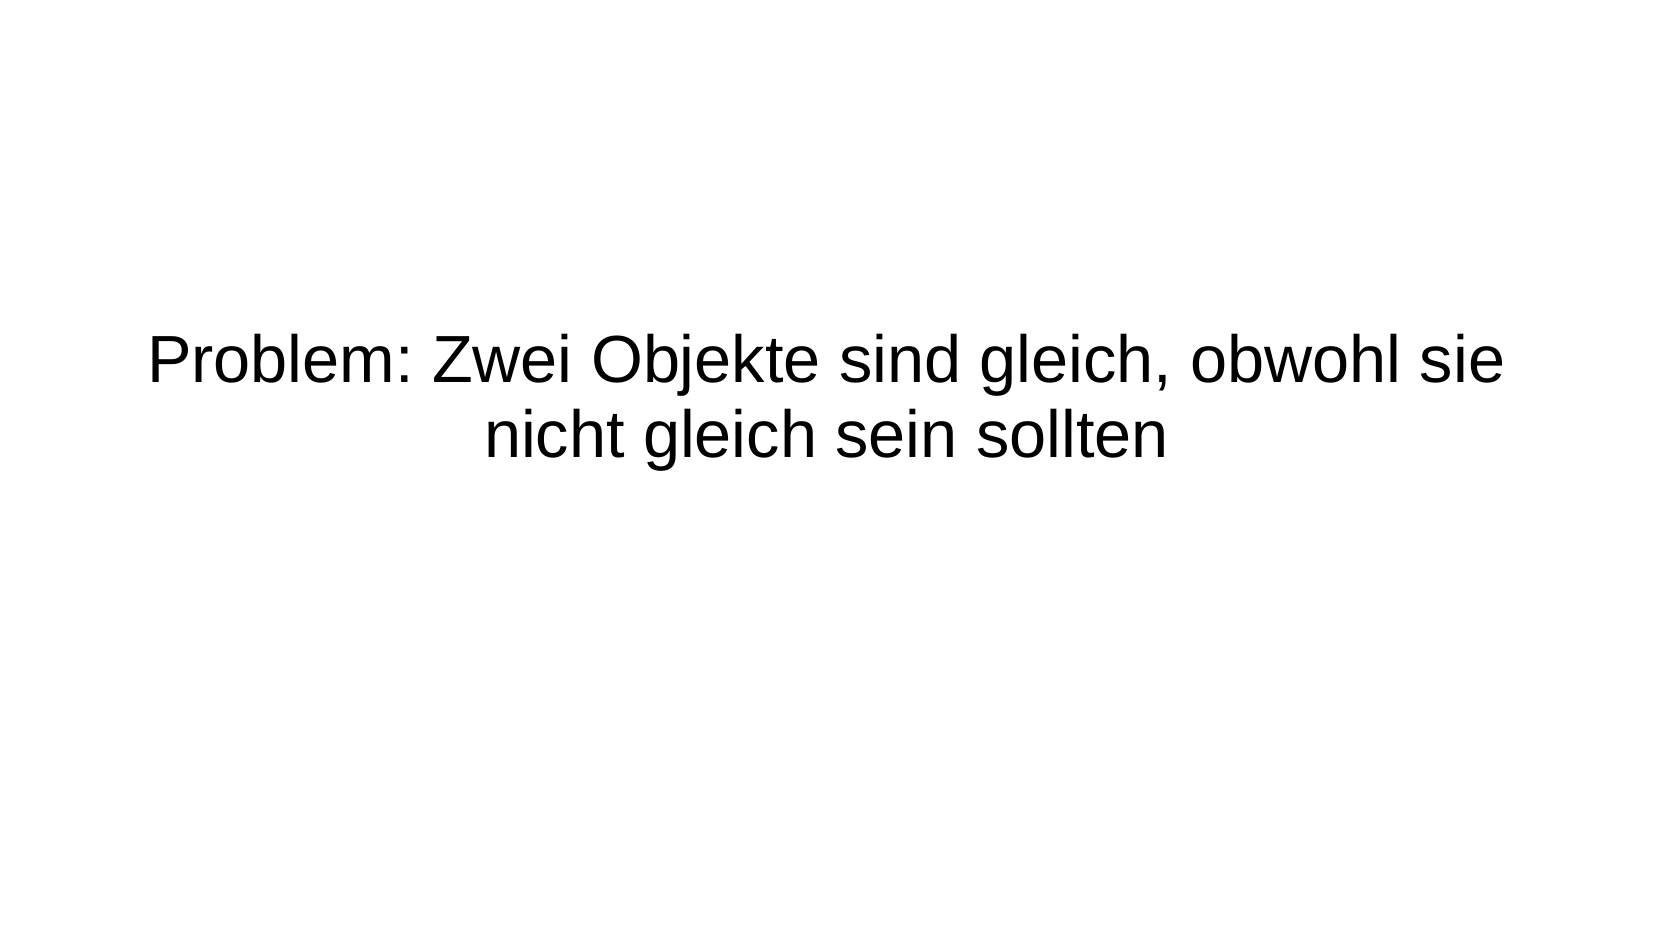

# Problem: Zwei Objekte sind gleich, obwohl sie nicht gleich sein sollten